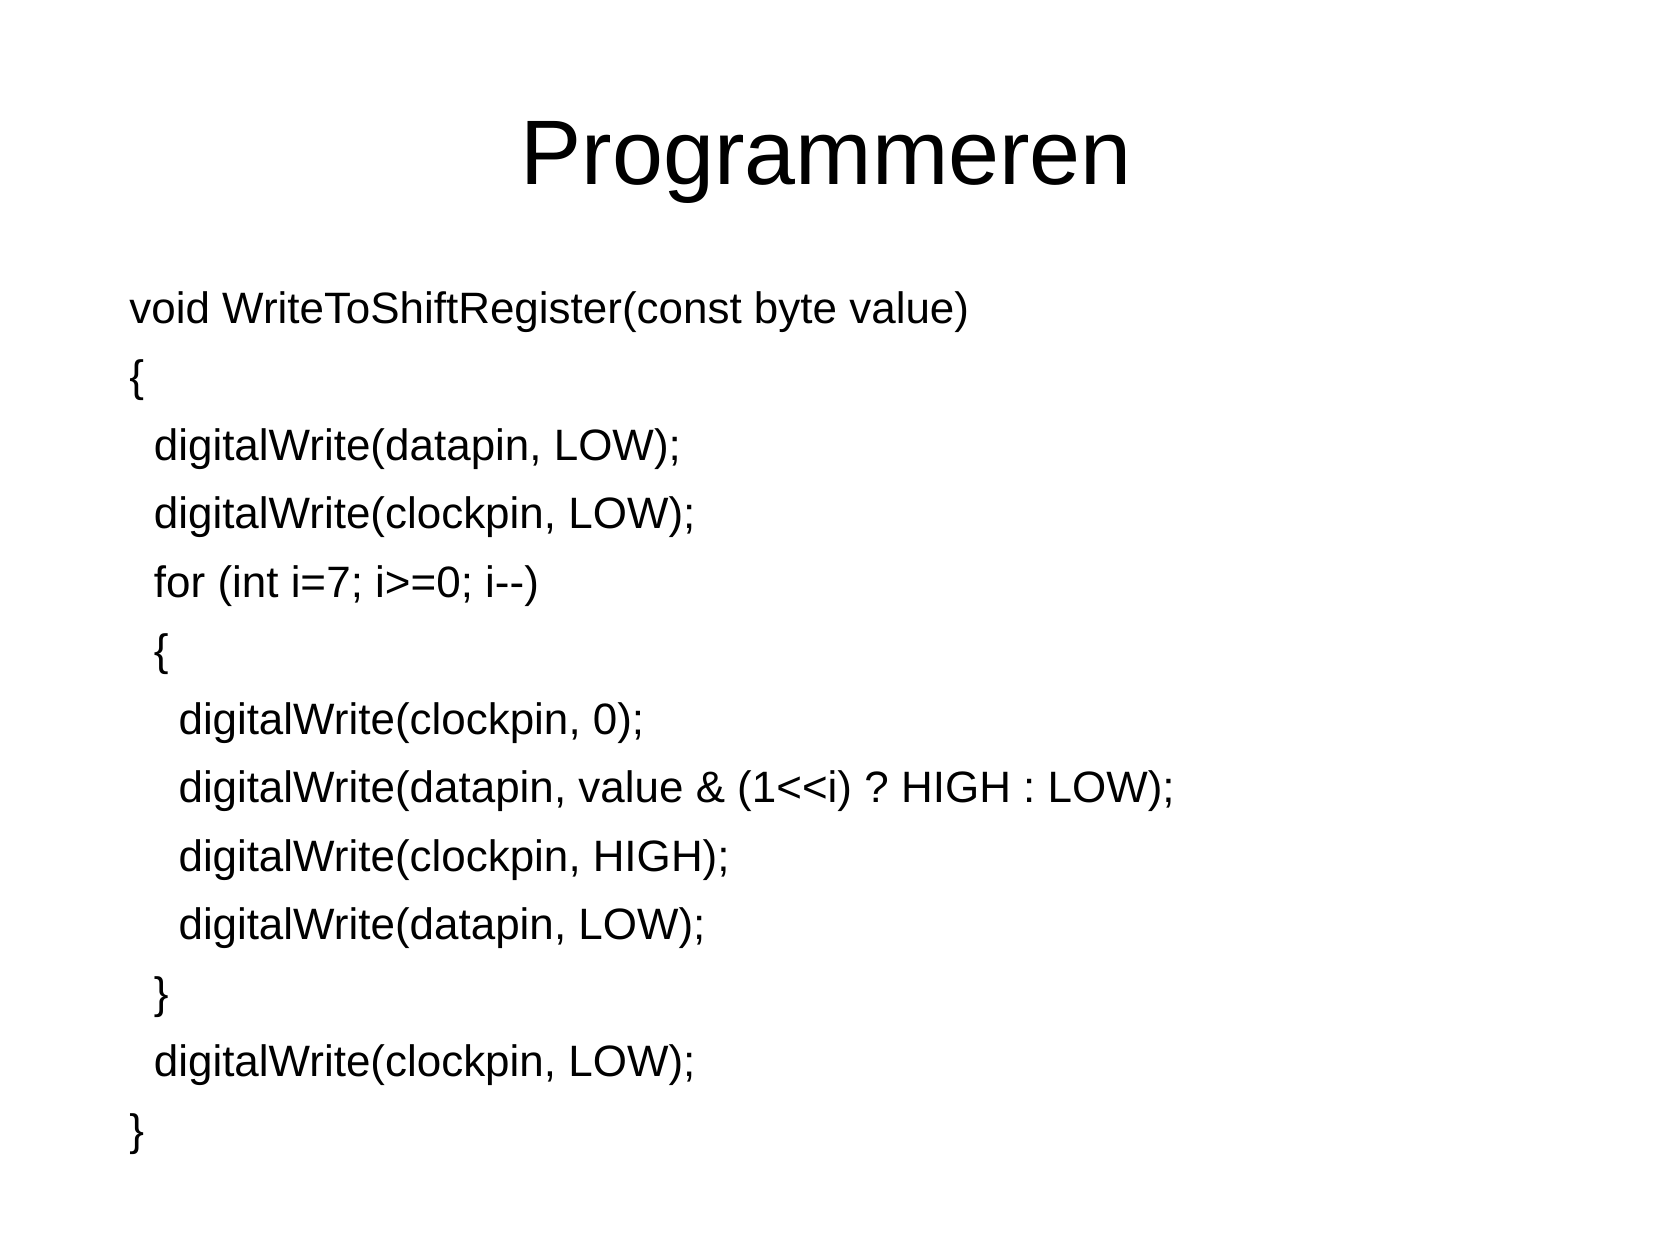

# Programmeren
void WriteToShiftRegister(const byte value)
{
 digitalWrite(datapin, LOW);
 digitalWrite(clockpin, LOW);
 for (int i=7; i>=0; i--)
 {
 digitalWrite(clockpin, 0);
 digitalWrite(datapin, value & (1<<i) ? HIGH : LOW);
 digitalWrite(clockpin, HIGH);
 digitalWrite(datapin, LOW);
 }
 digitalWrite(clockpin, LOW);
}